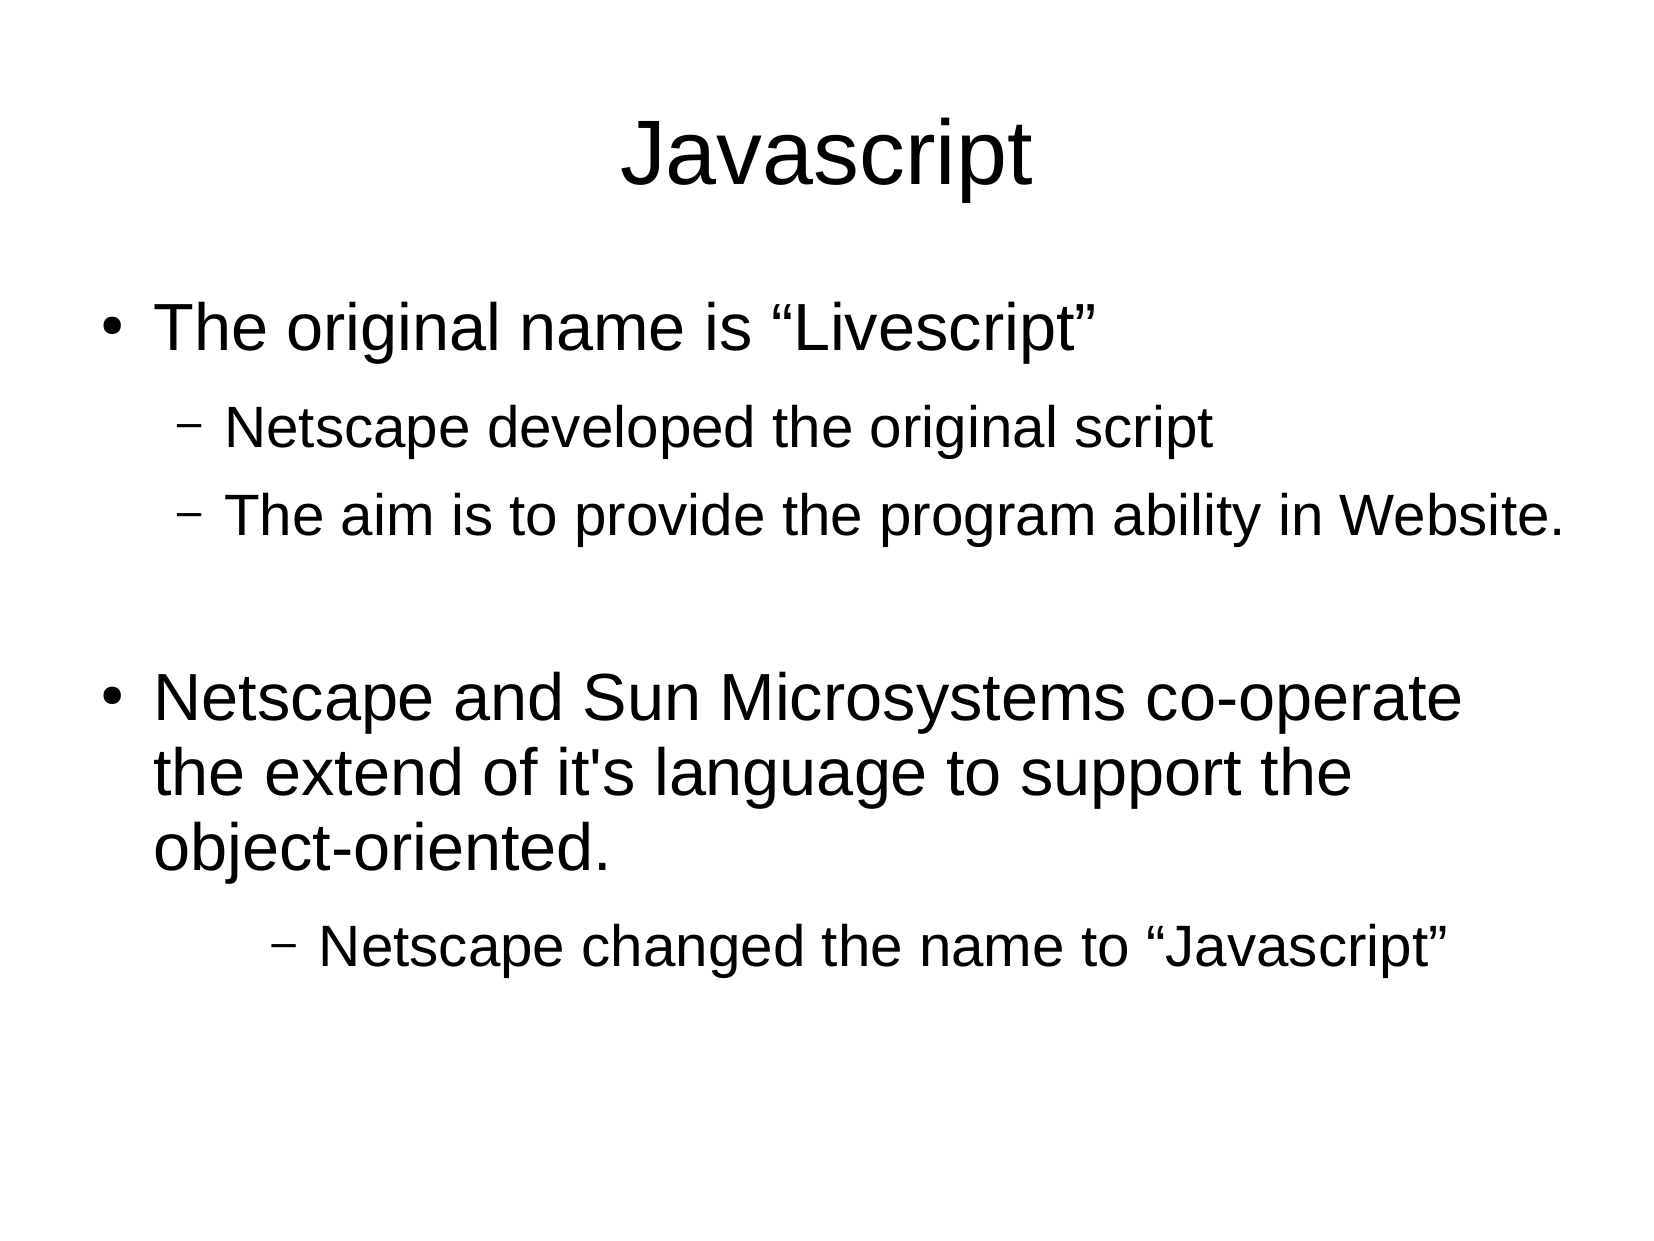

# Javascript
The original name is “Livescript”
Netscape developed the original script
The aim is to provide the program ability in Website.
Netscape and Sun Microsystems co-operate the extend of it's language to support the object-oriented.
Netscape changed the name to “Javascript”